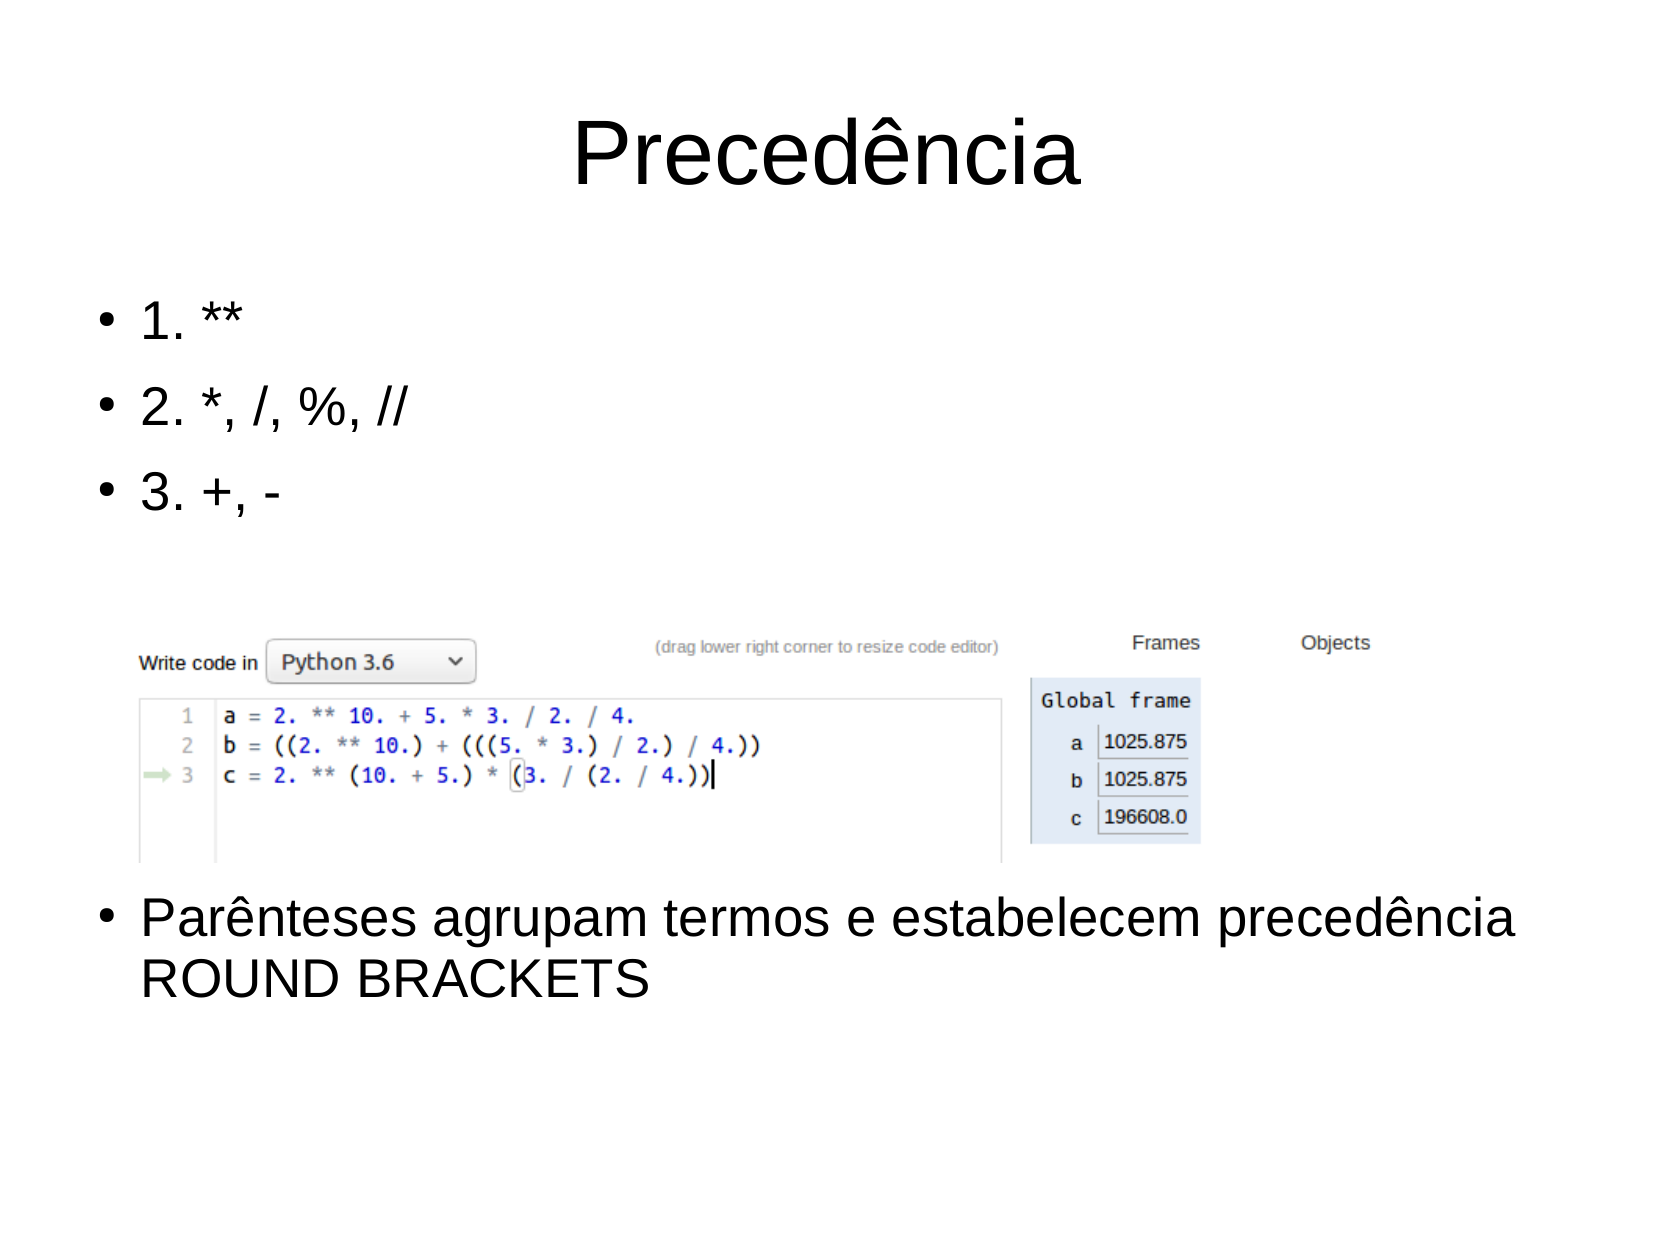

# Precedência
1. **
2. *, /, %, //
3. +, -
Parênteses agrupam termos e estabelecem precedência ROUND BRACKETS